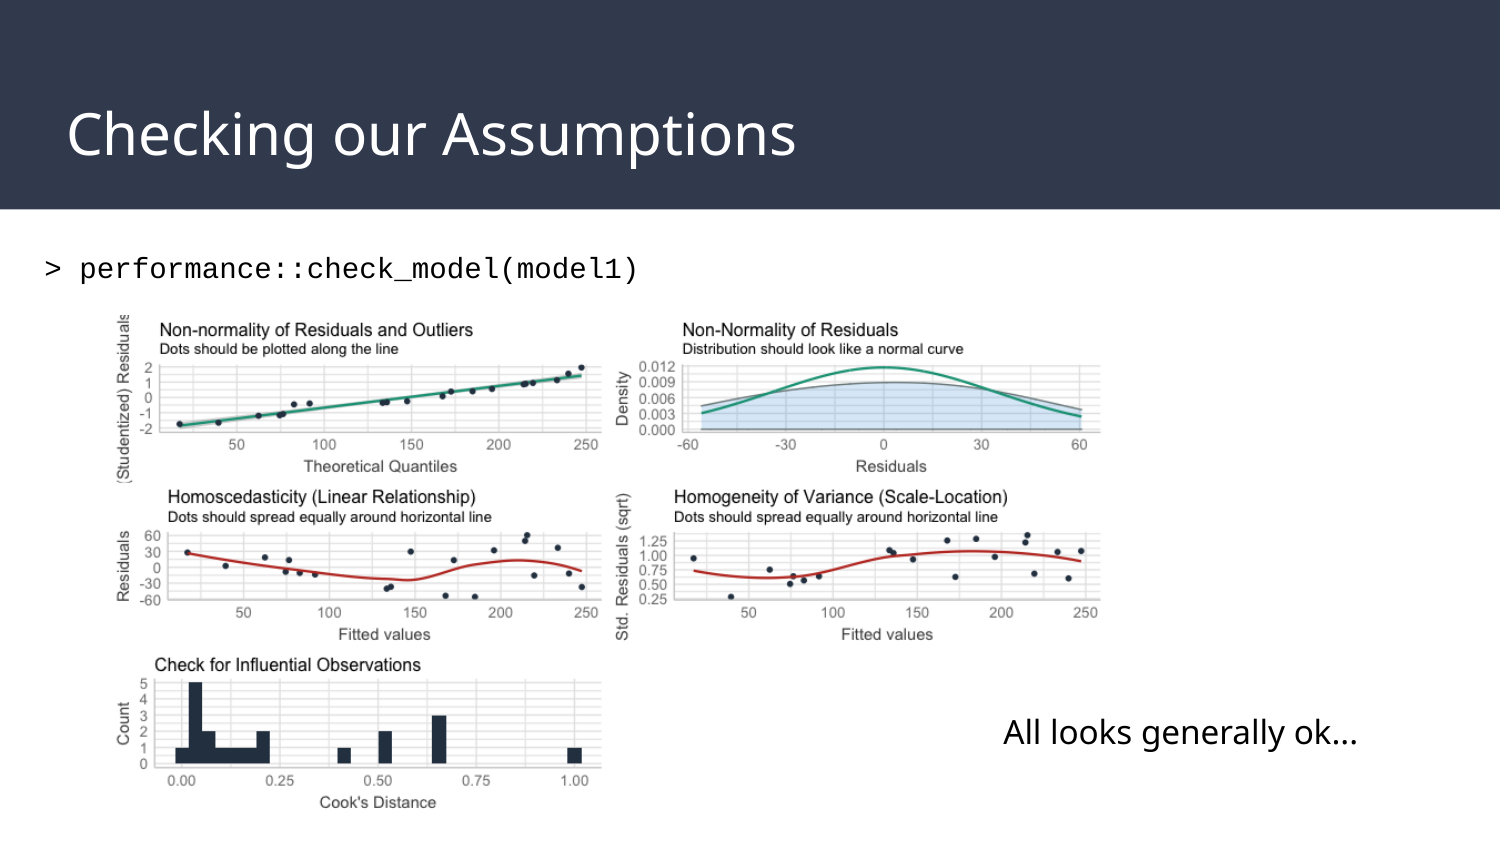

# Checking our Assumptions
> performance::check_model(model1)
All looks generally ok...